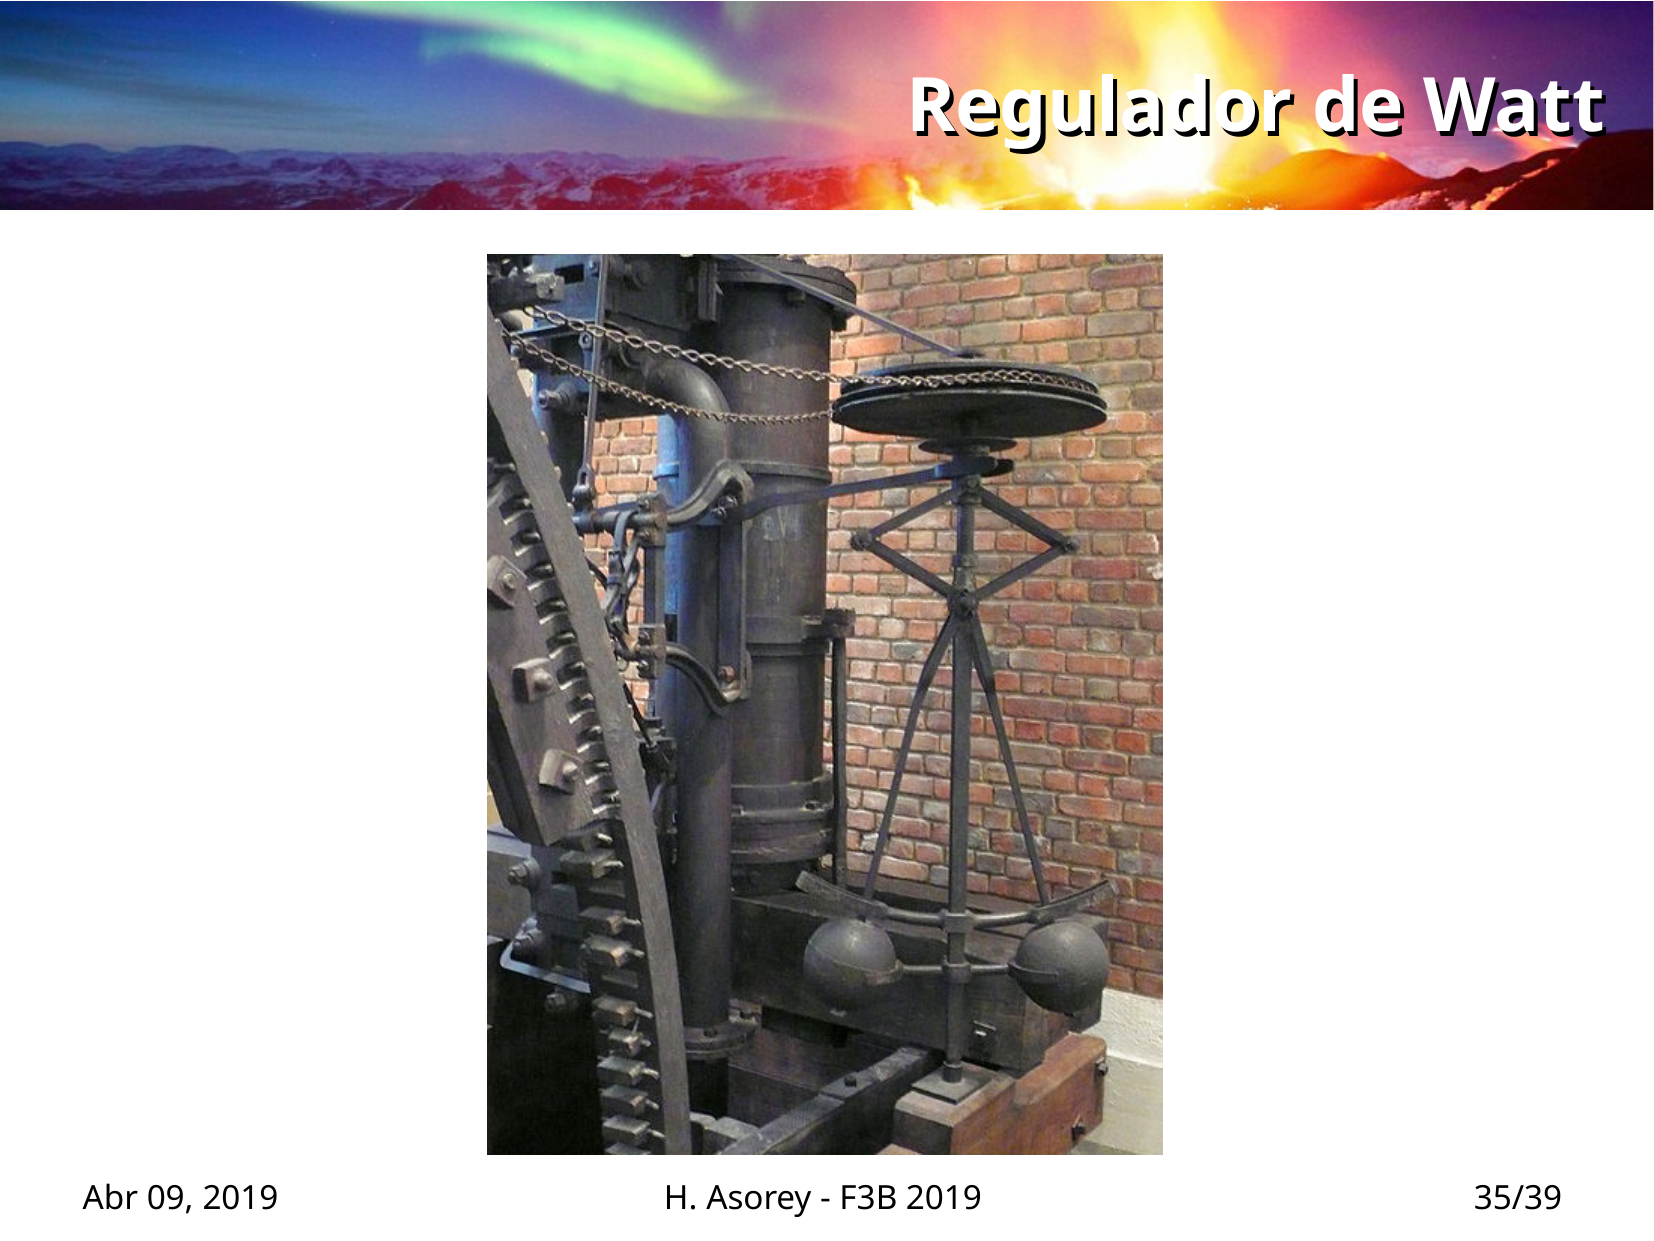

# Regulador de Watt
Abr 09, 2019
H. Asorey - F3B 2019
35